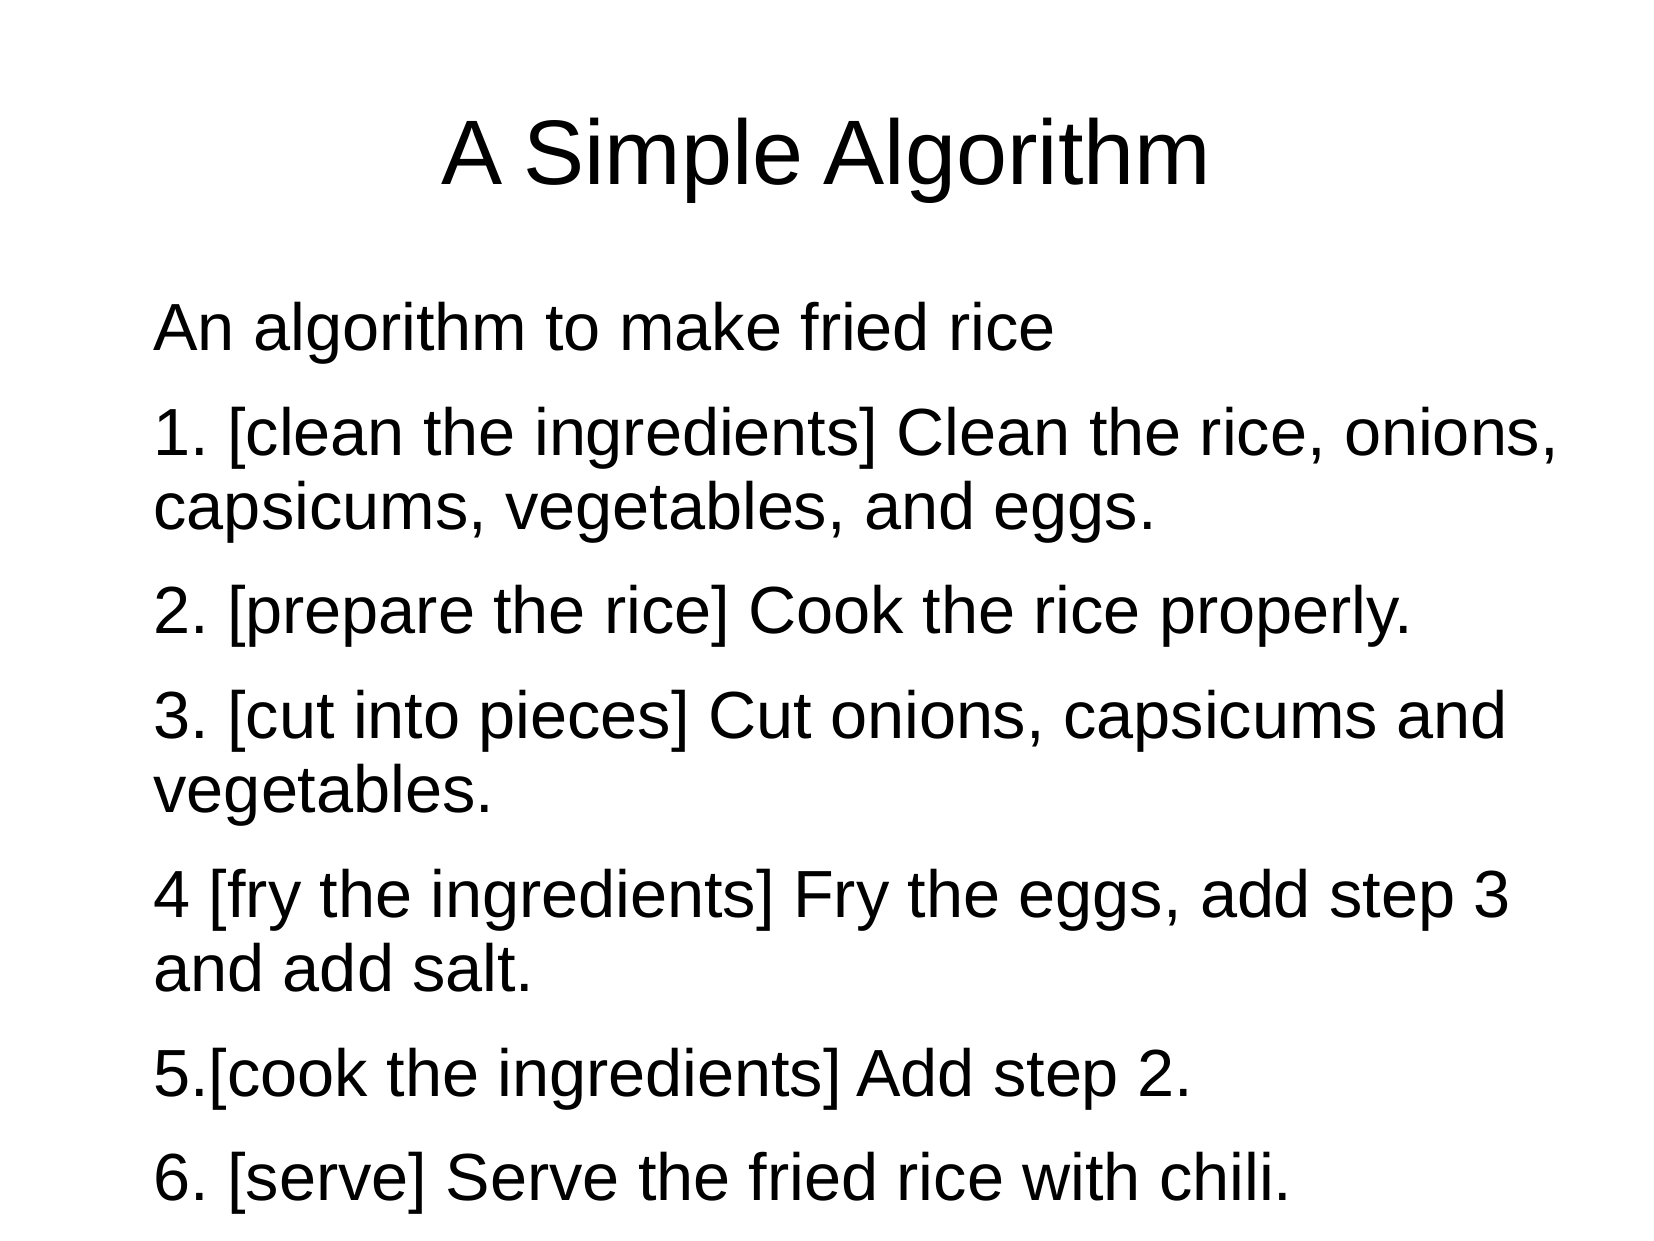

# A Simple Algorithm
An algorithm to make fried rice
1. [clean the ingredients] Clean the rice, onions, capsicums, vegetables, and eggs.
2. [prepare the rice] Cook the rice properly.
3. [cut into pieces] Cut onions, capsicums and vegetables.
4 [fry the ingredients] Fry the eggs, add step 3 and add salt.
5.[cook the ingredients] Add step 2.
6. [serve] Serve the fried rice with chili.